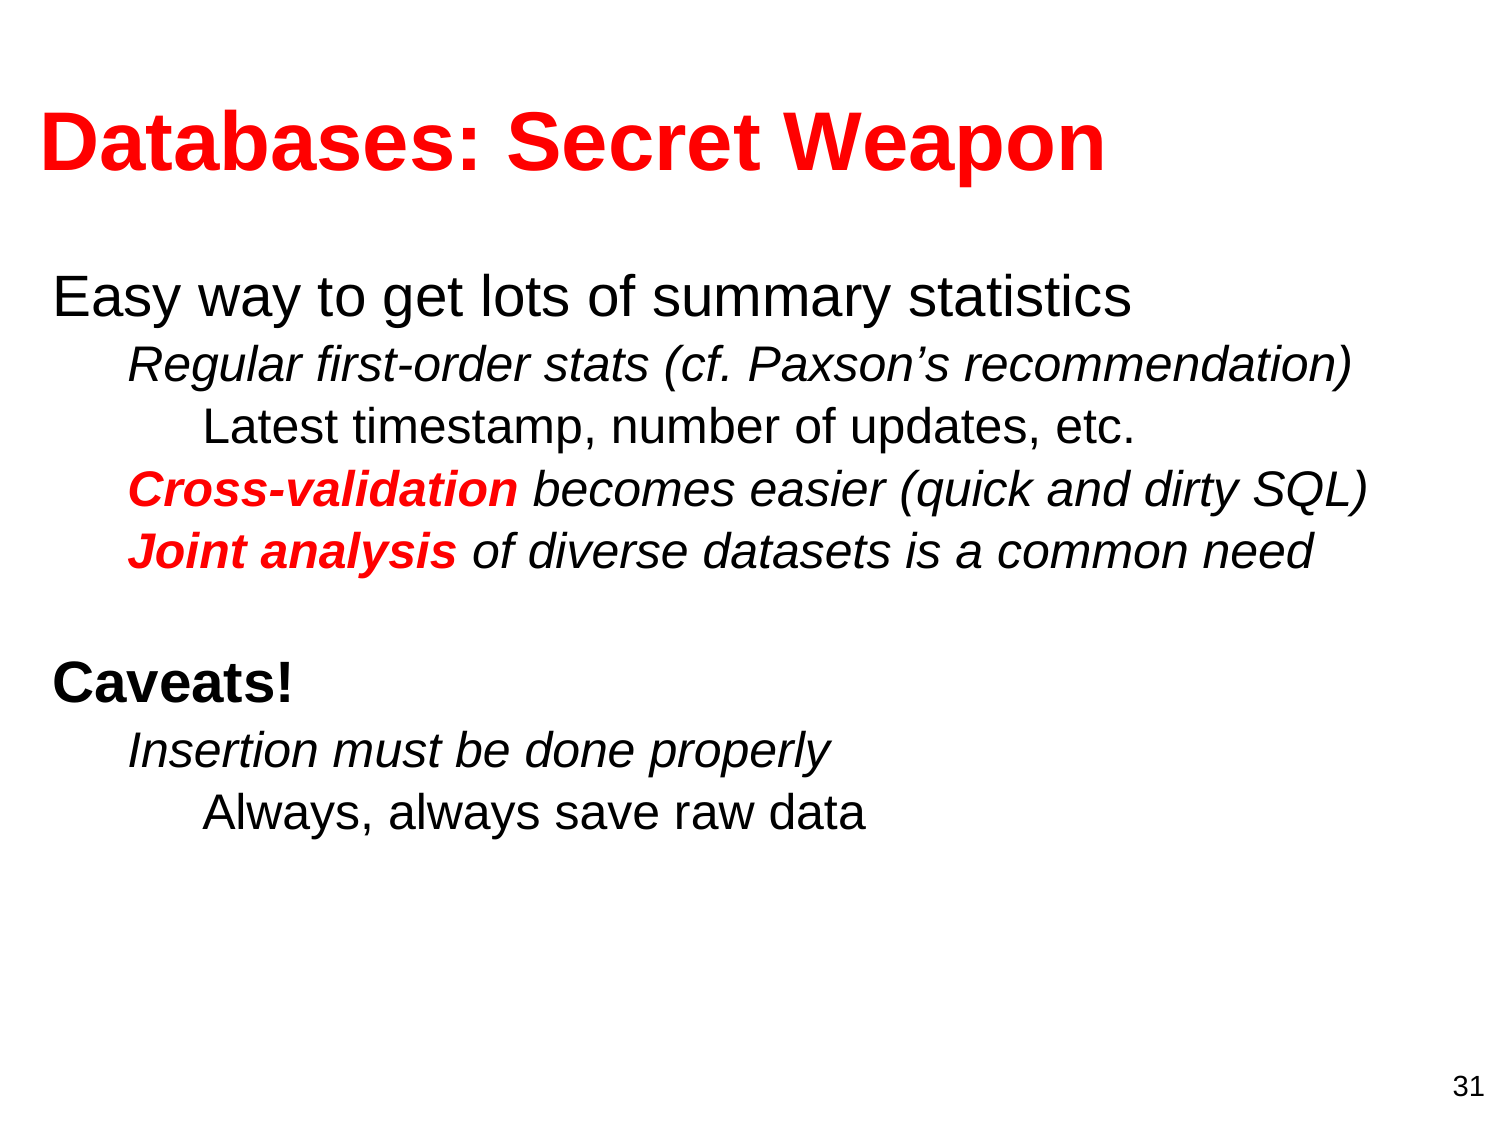

# Databases: Secret Weapon
Easy way to get lots of summary statistics
Regular first-order stats (cf. Paxson’s recommendation)
Latest timestamp, number of updates, etc.
Cross-validation becomes easier (quick and dirty SQL)
Joint analysis of diverse datasets is a common need
Caveats!
Insertion must be done properly
Always, always save raw data
31